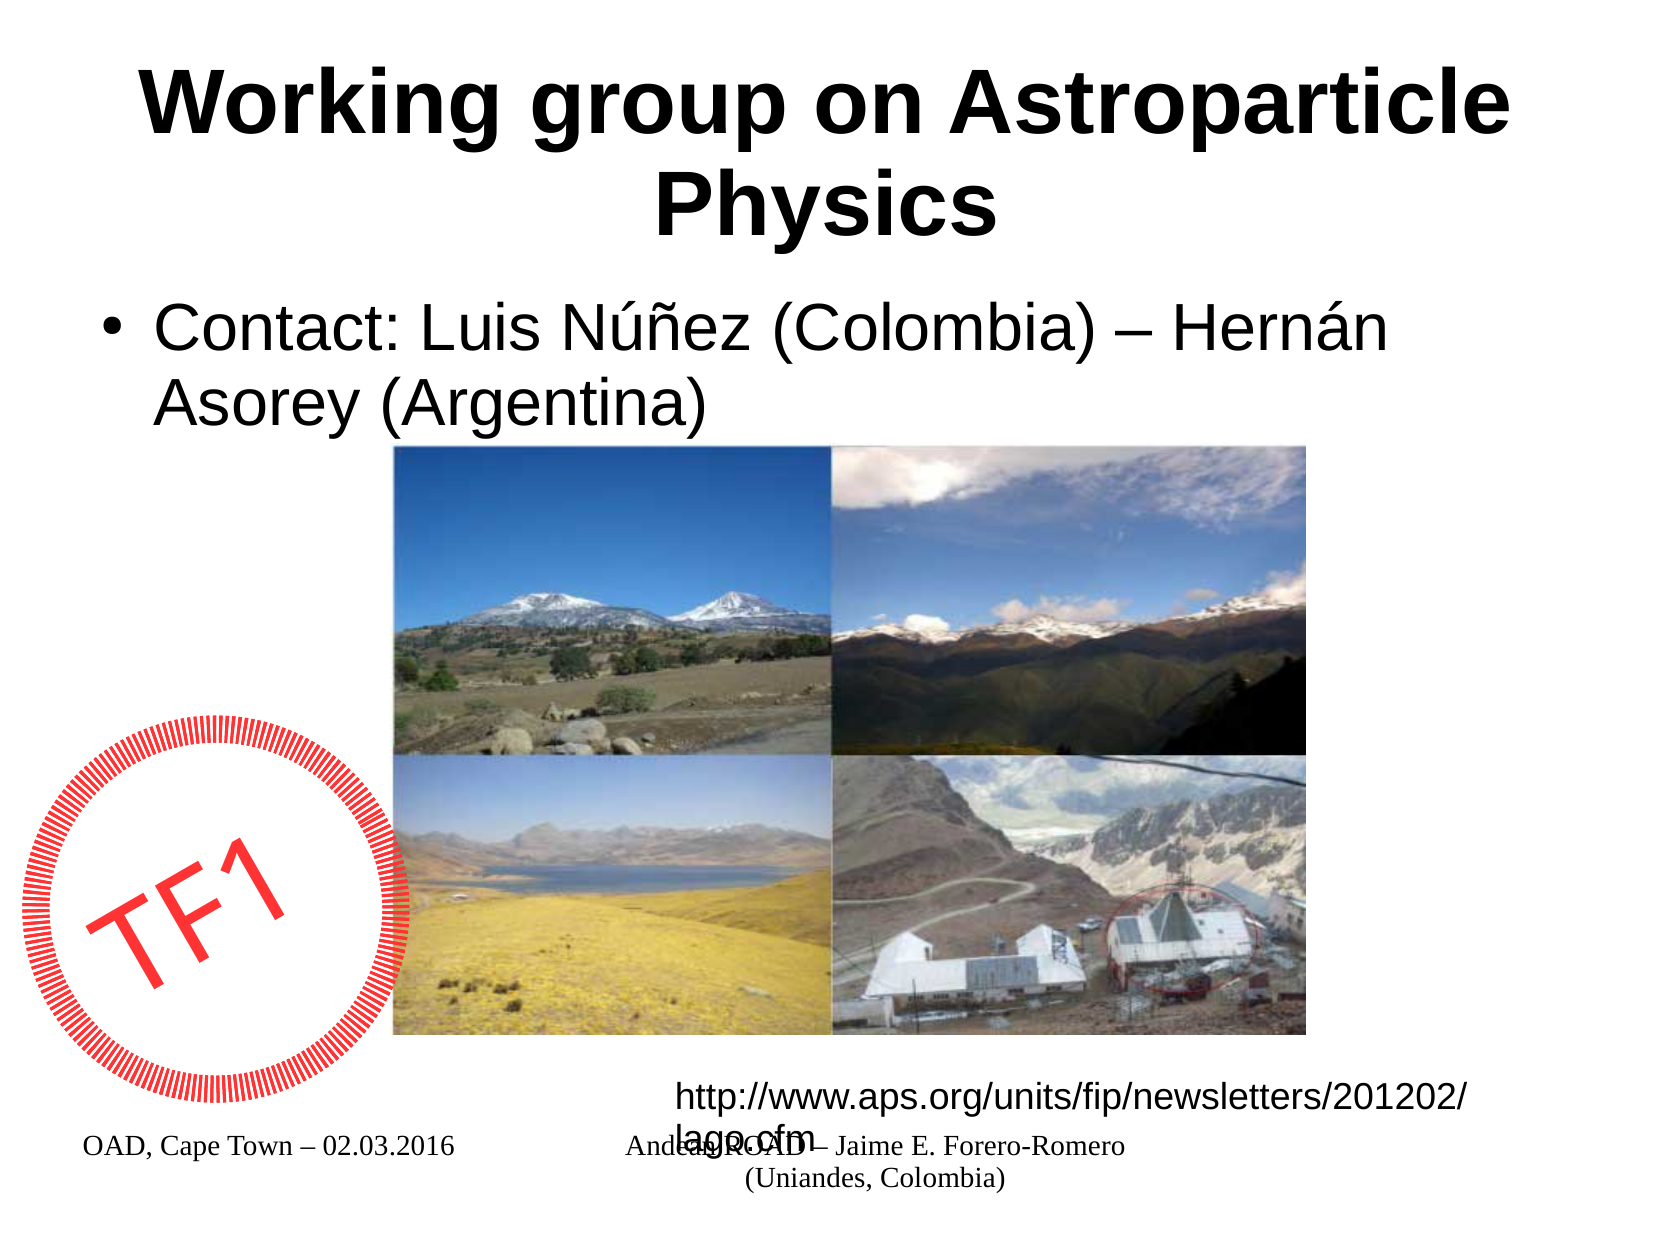

# Working group on Astroparticle Physics
Contact: Luis Núñez (Colombia) – Hernán Asorey (Argentina)
TF1
http://www.aps.org/units/fip/newsletters/201202/lago.cfm